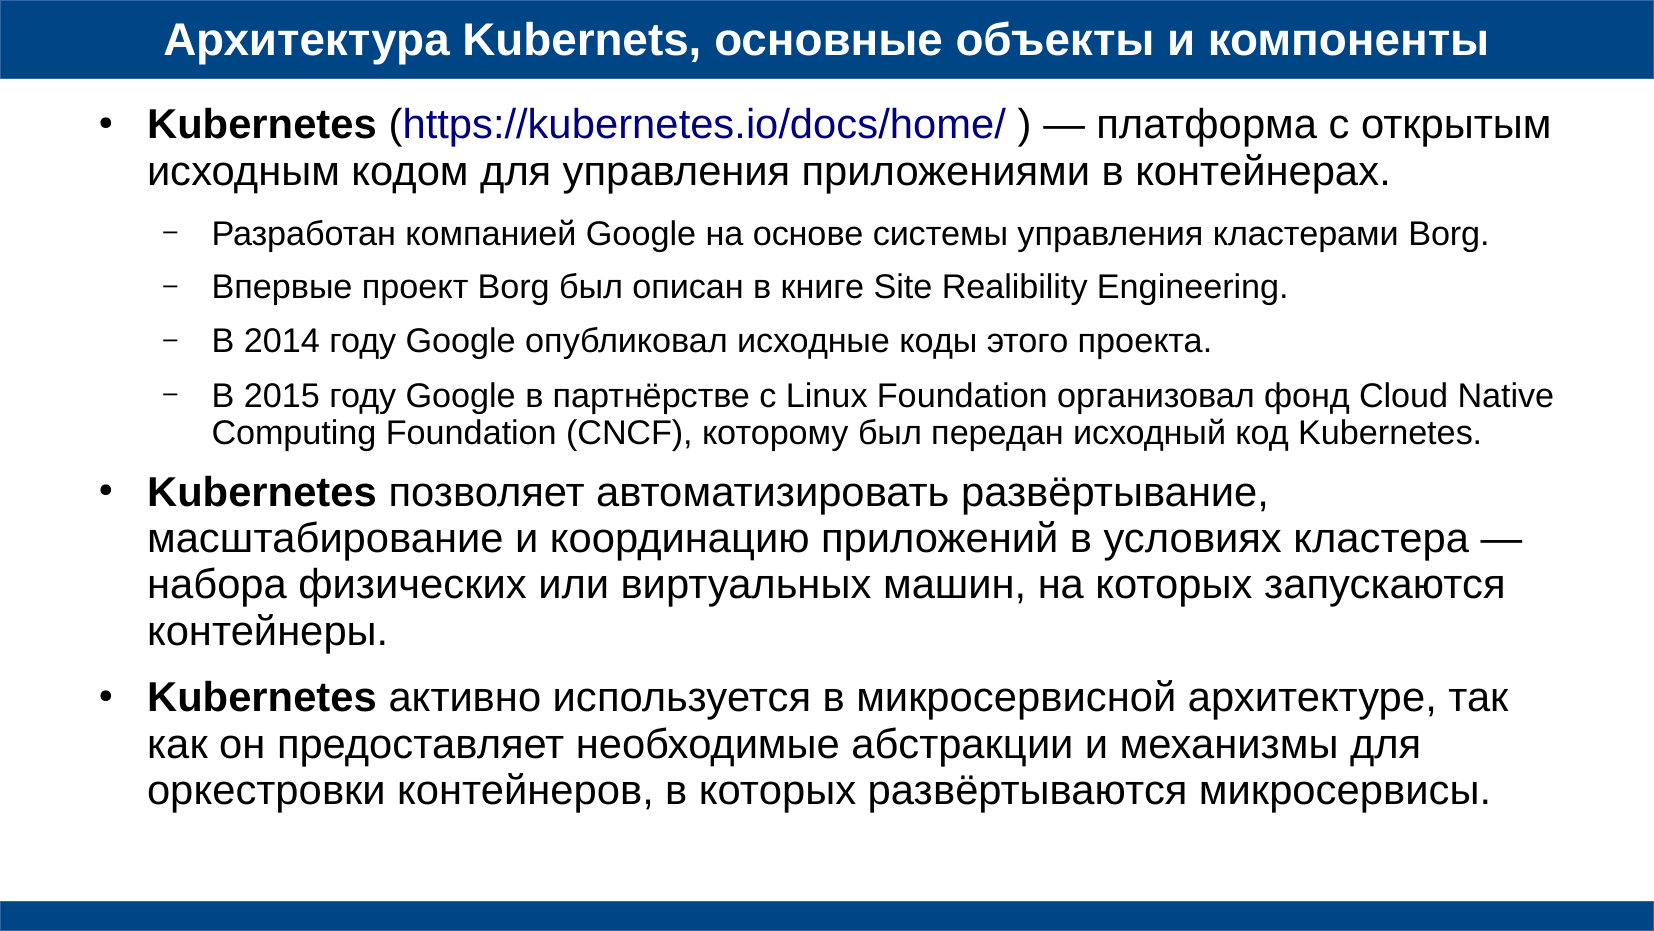

# Архитектура Kubernets, основные объекты и компоненты
Kubernetes (https://kubernetes.io/docs/home/ ) — платформа с открытым исходным кодом для управления приложениями в контейнерах.
Разработан компанией Google на основе системы управления кластерами Borg.
Впервые проект Borg был описан в книге Site Realibility Engineering.
В 2014 году Google опубликовал исходные коды этого проекта.
В 2015 году Google в партнёрстве с Linux Foundation организовал фонд Cloud Native Computing Foundation (CNCF), которому был передан исходный код Kubernetes.
Kubernetes позволяет автоматизировать развёртывание, масштабирование и координацию приложений в условиях кластера — набора физических или виртуальных машин, на которых запускаются контейнеры.
Kubernetes активно используется в микросервисной архитектуре, так как он предоставляет необходимые абстракции и механизмы для оркестровки контейнеров, в которых развёртываются микросервисы.